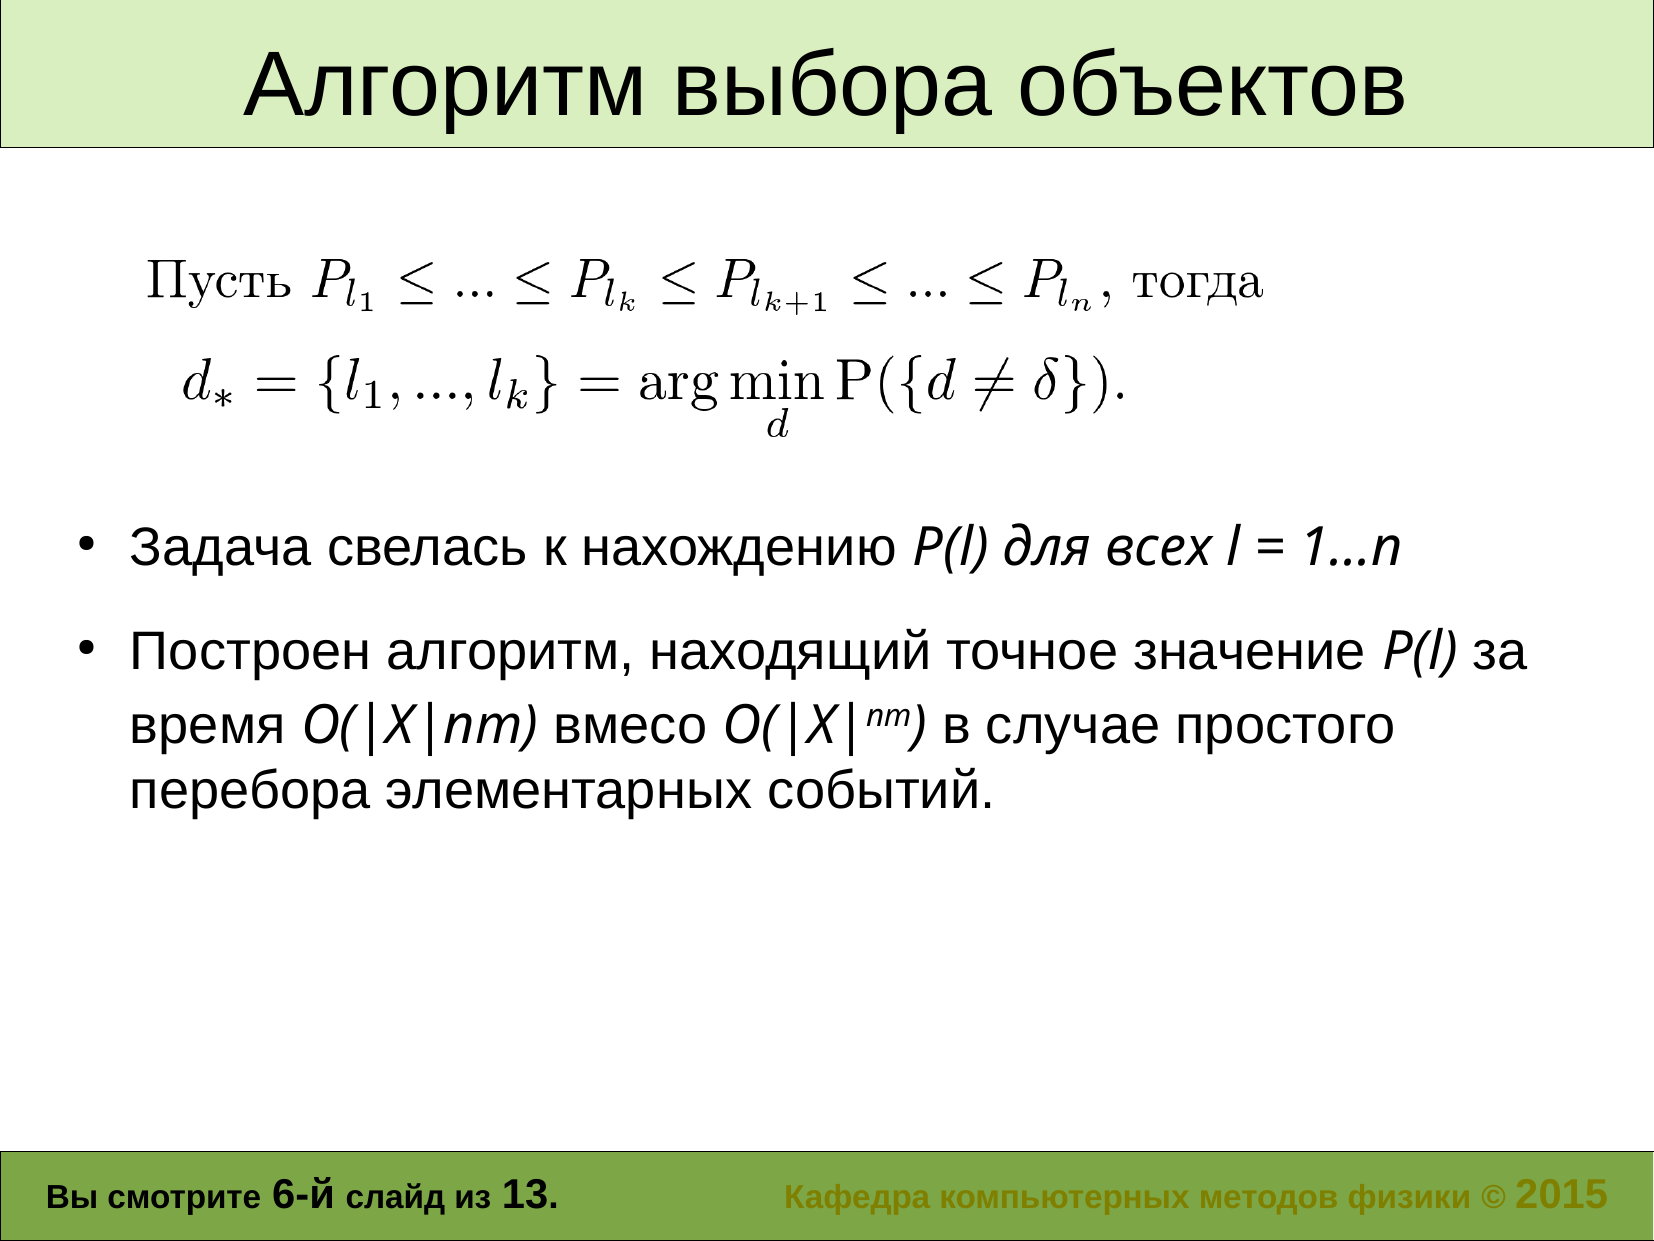

# Алгоритм выбора объектов
Задача свелась к нахождению P(l) для всех l = 1...n
Построен алгоритм, находящий точное значение P(l) за время O(|X|nm) вмесо O(|X|nm) в случае простого перебора элементарных событий.